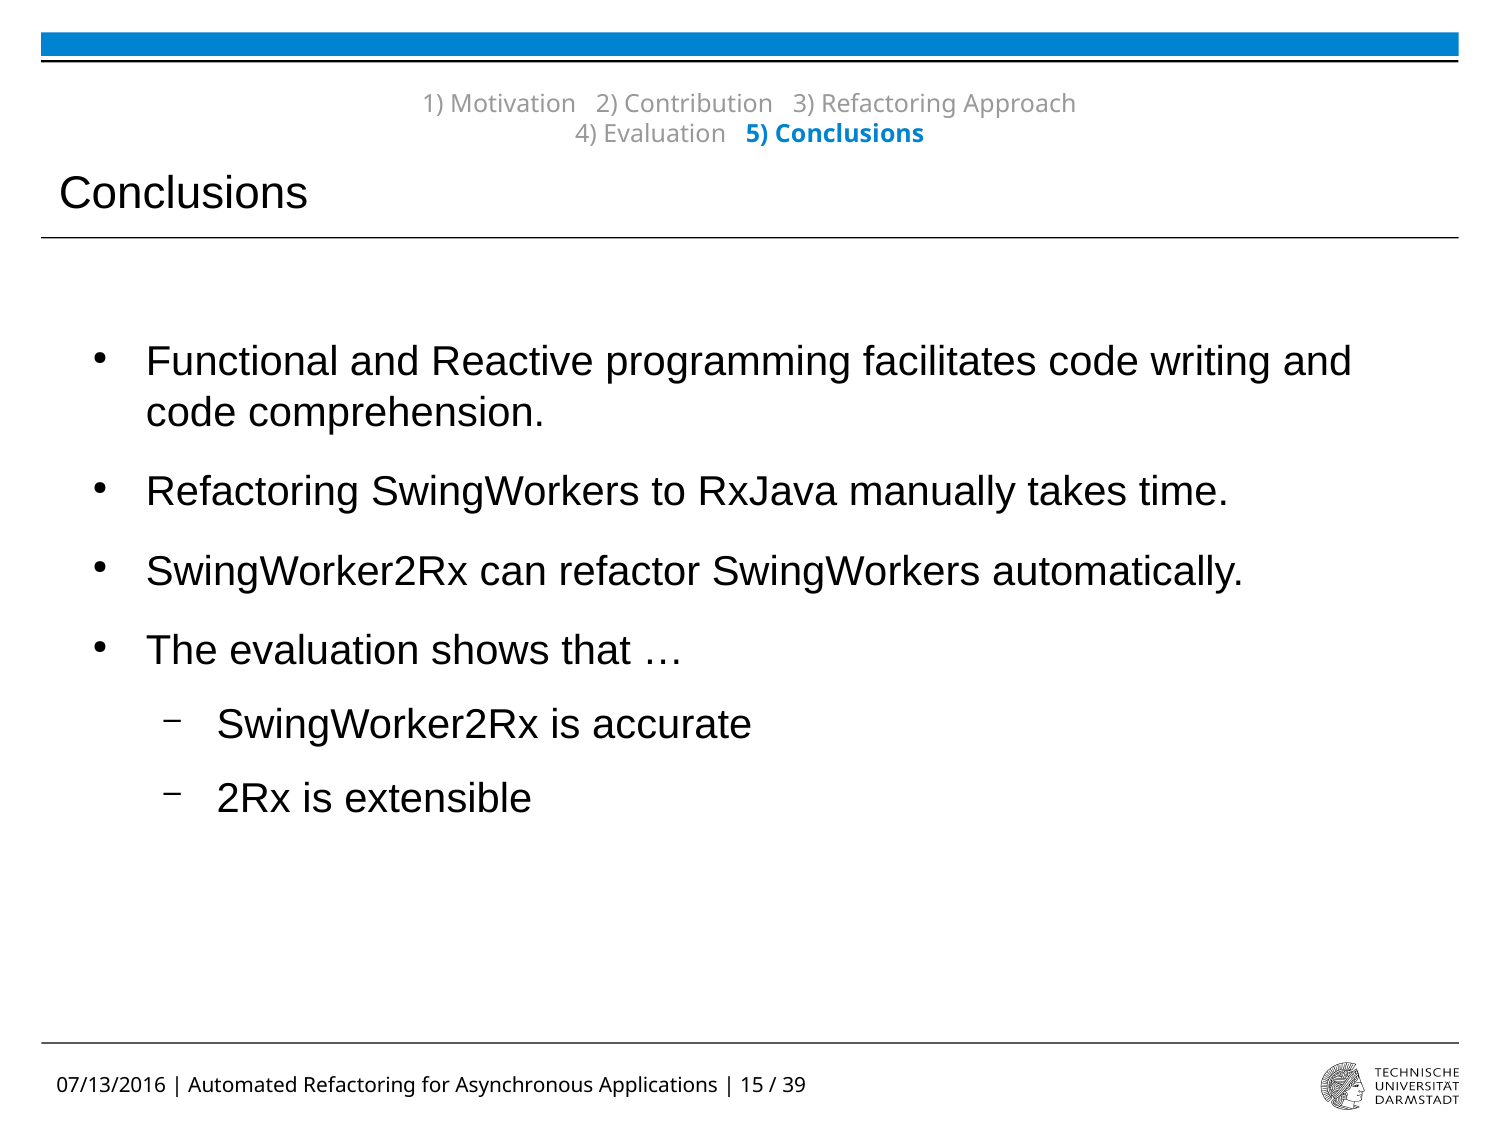

Conclusions
1) Motivation 2) Contribution 3) Refactoring Approach
4) Evaluation 5) Conclusions
# Functional and Reactive programming facilitates code writing and code comprehension.
Refactoring SwingWorkers to RxJava manually takes time.
SwingWorker2Rx can refactor SwingWorkers automatically.
The evaluation shows that …
SwingWorker2Rx is accurate
2Rx is extensible